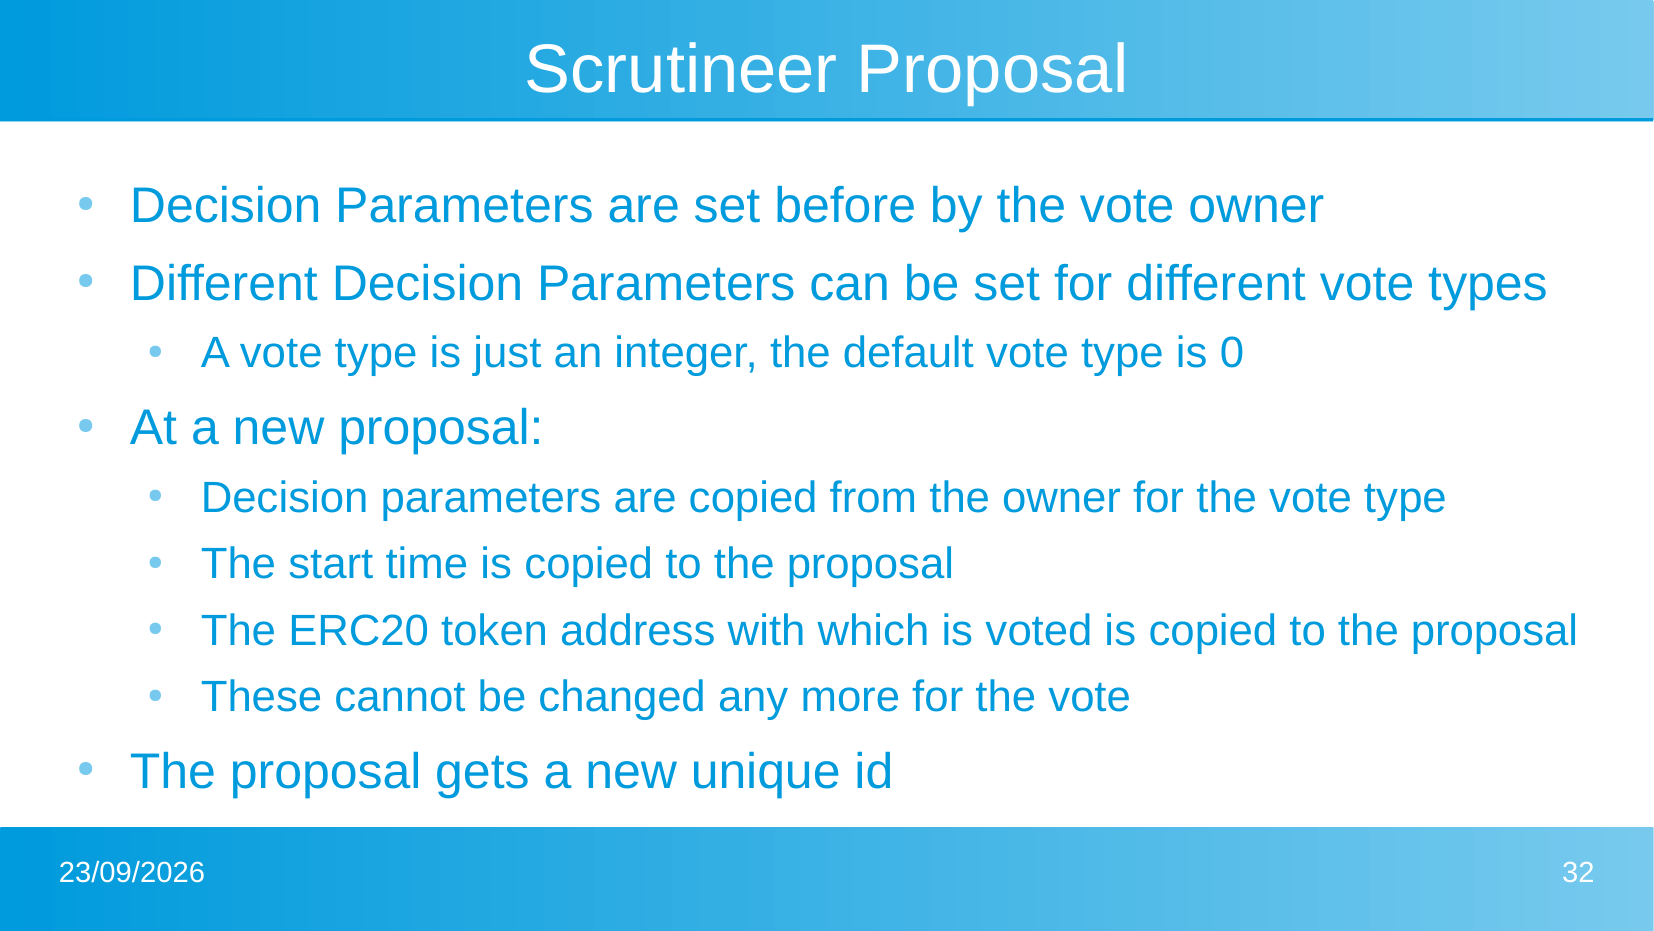

# Scrutineer Proposal
Decision Parameters are set before by the vote owner
Different Decision Parameters can be set for different vote types
A vote type is just an integer, the default vote type is 0
At a new proposal:
Decision parameters are copied from the owner for the vote type
The start time is copied to the proposal
The ERC20 token address with which is voted is copied to the proposal
These cannot be changed any more for the vote
The proposal gets a new unique id
32